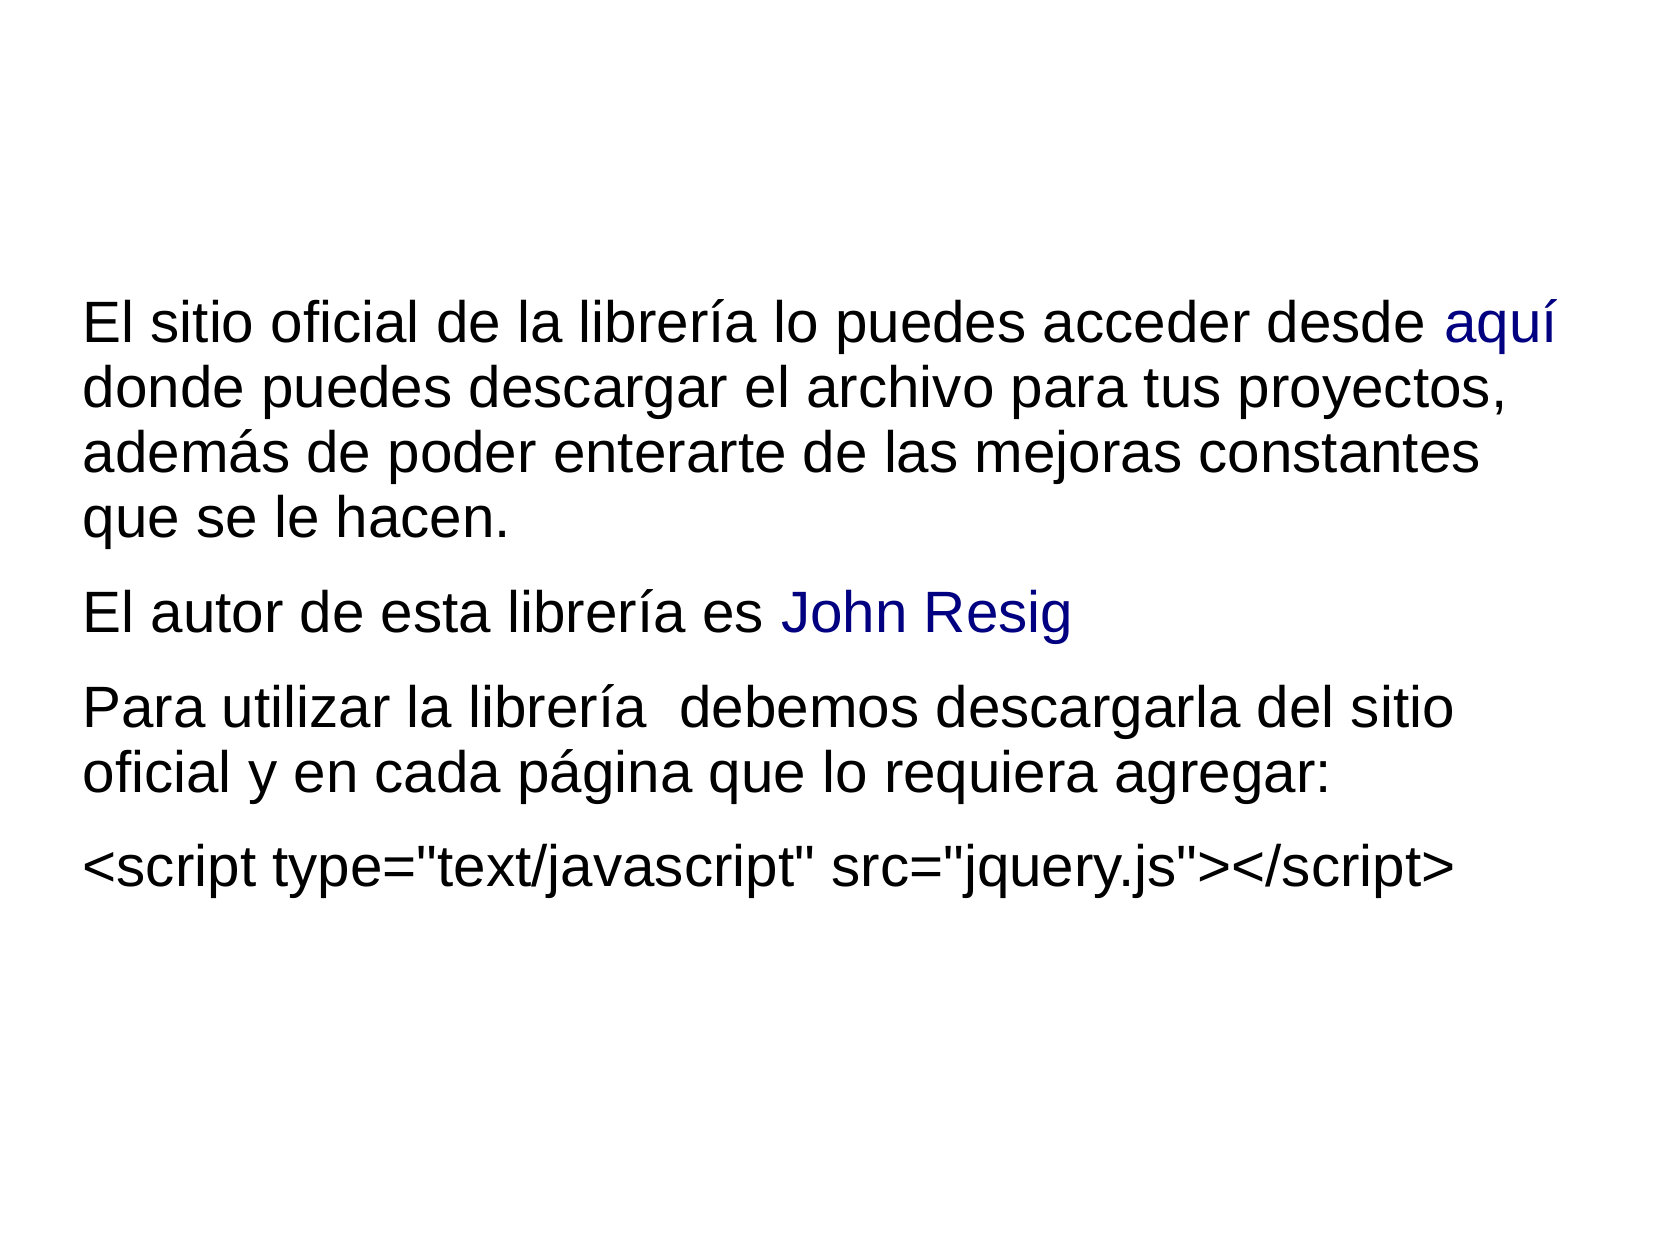

#
El sitio oficial de la librería lo puedes acceder desde aquí donde puedes descargar el archivo para tus proyectos, además de poder enterarte de las mejoras constantes que se le hacen.
El autor de esta librería es John Resig
Para utilizar la librería debemos descargarla del sitio oficial y en cada página que lo requiera agregar:
<script type="text/javascript" src="jquery.js"></script>